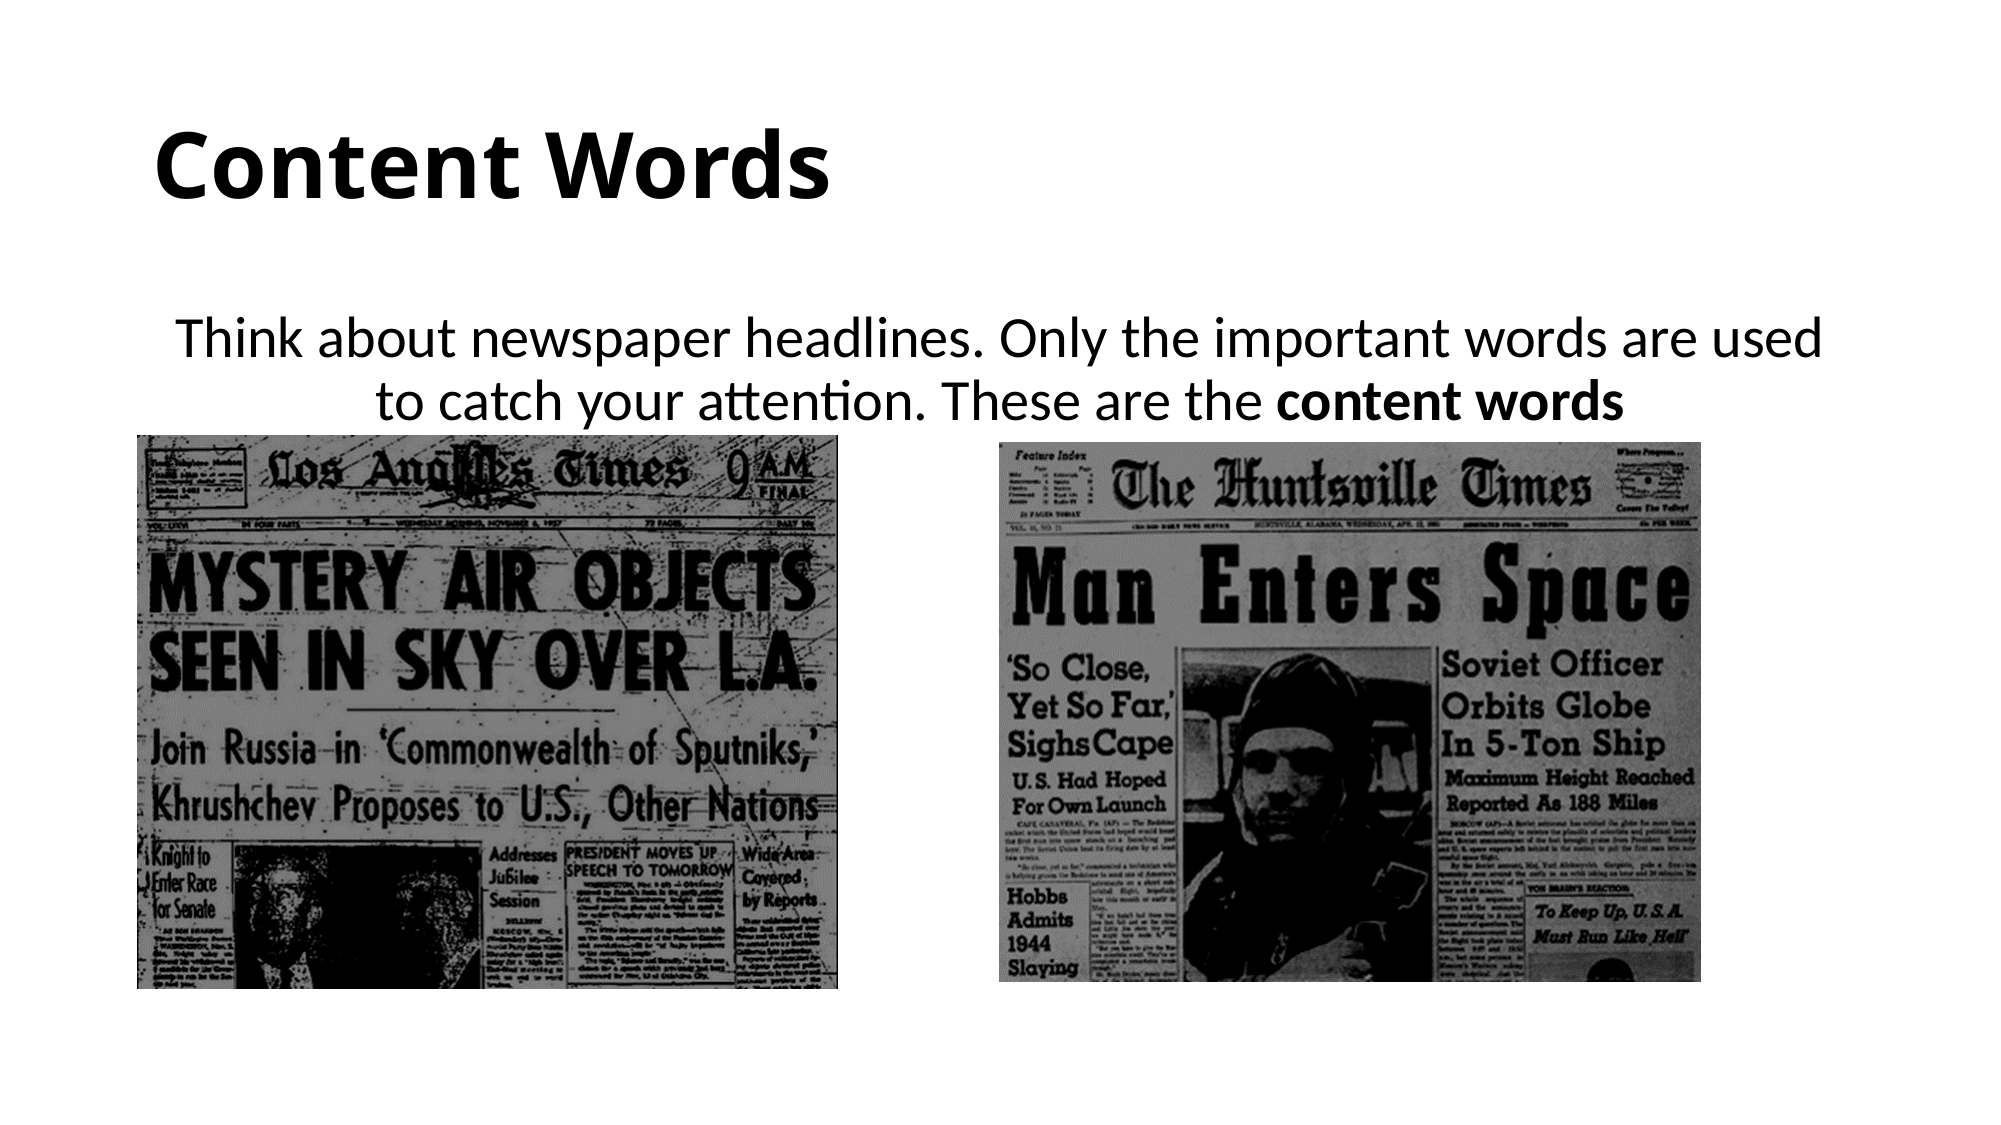

# Content Words
Think about newspaper headlines. Only the important words are used to catch your attention. These are the content words